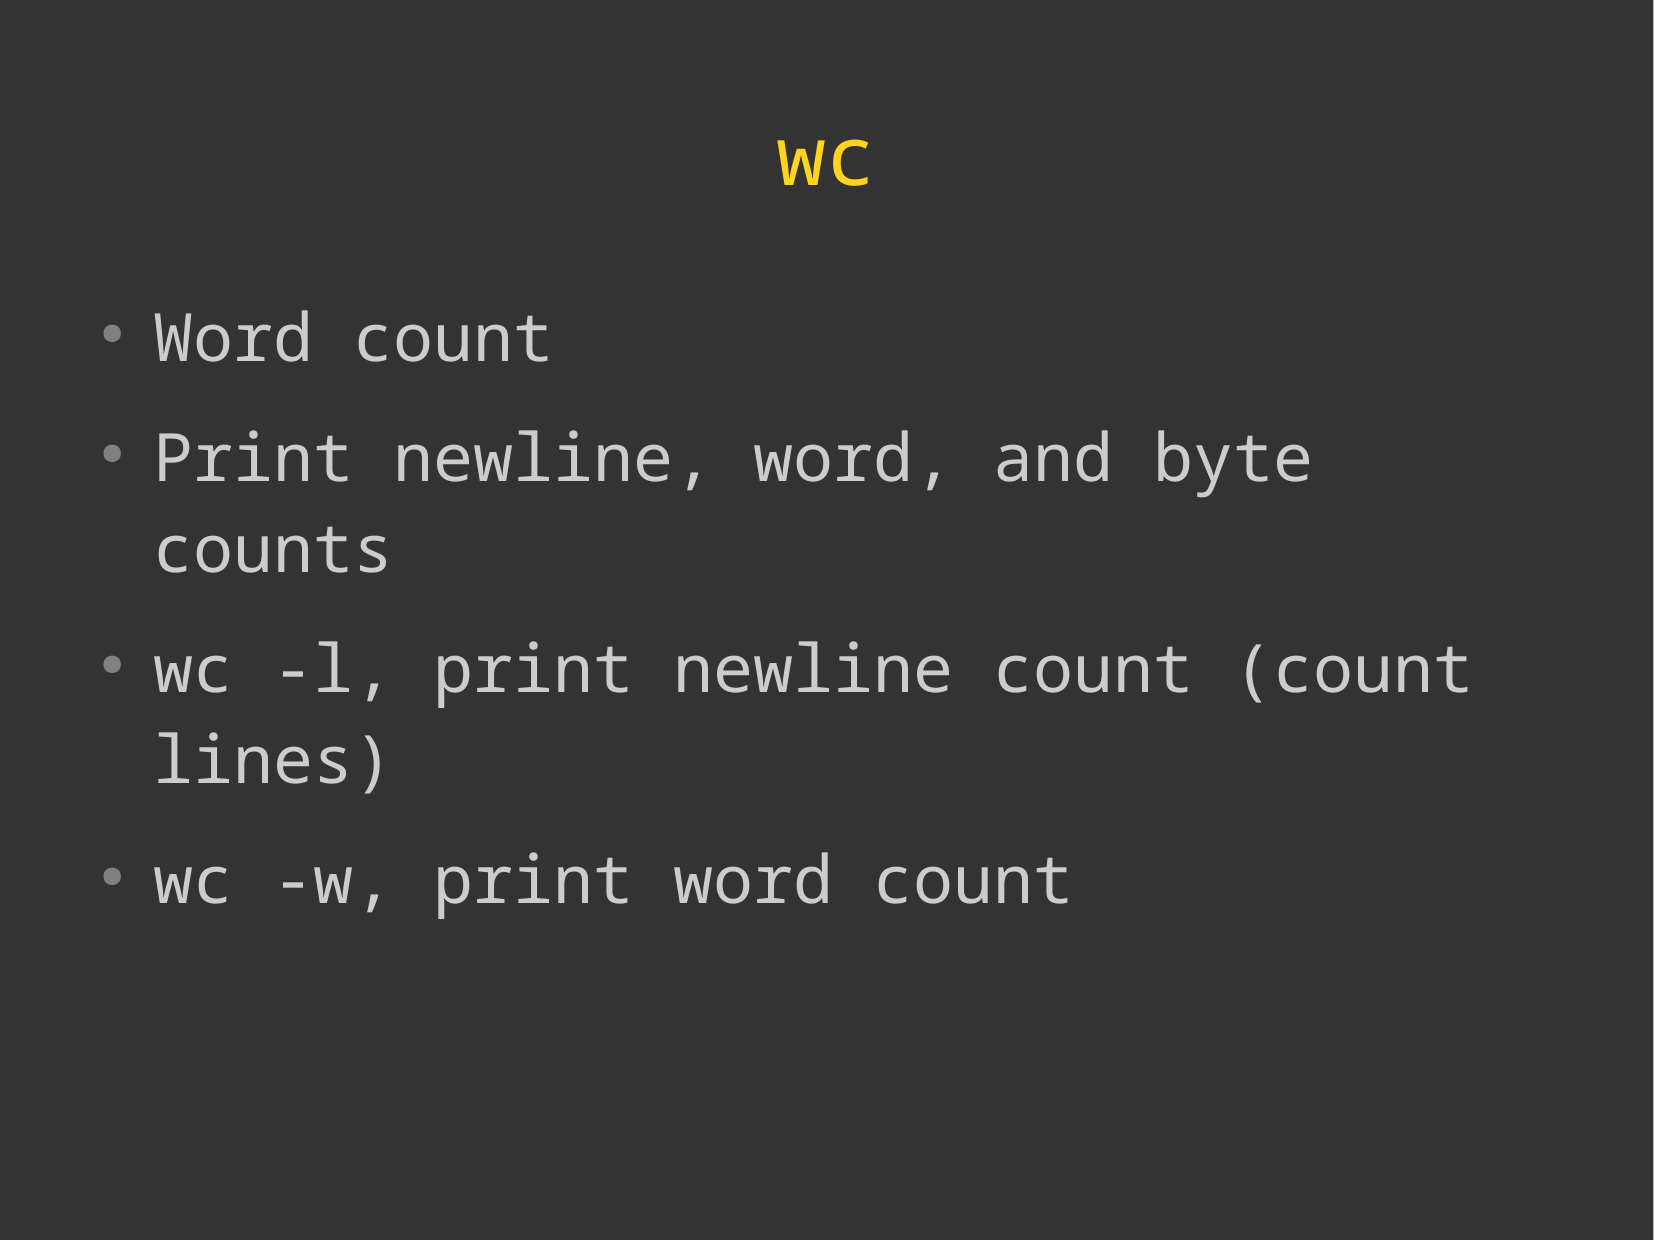

# wc
Word count
Print newline, word, and byte counts
wc -l, print newline count (count lines)
wc -w, print word count